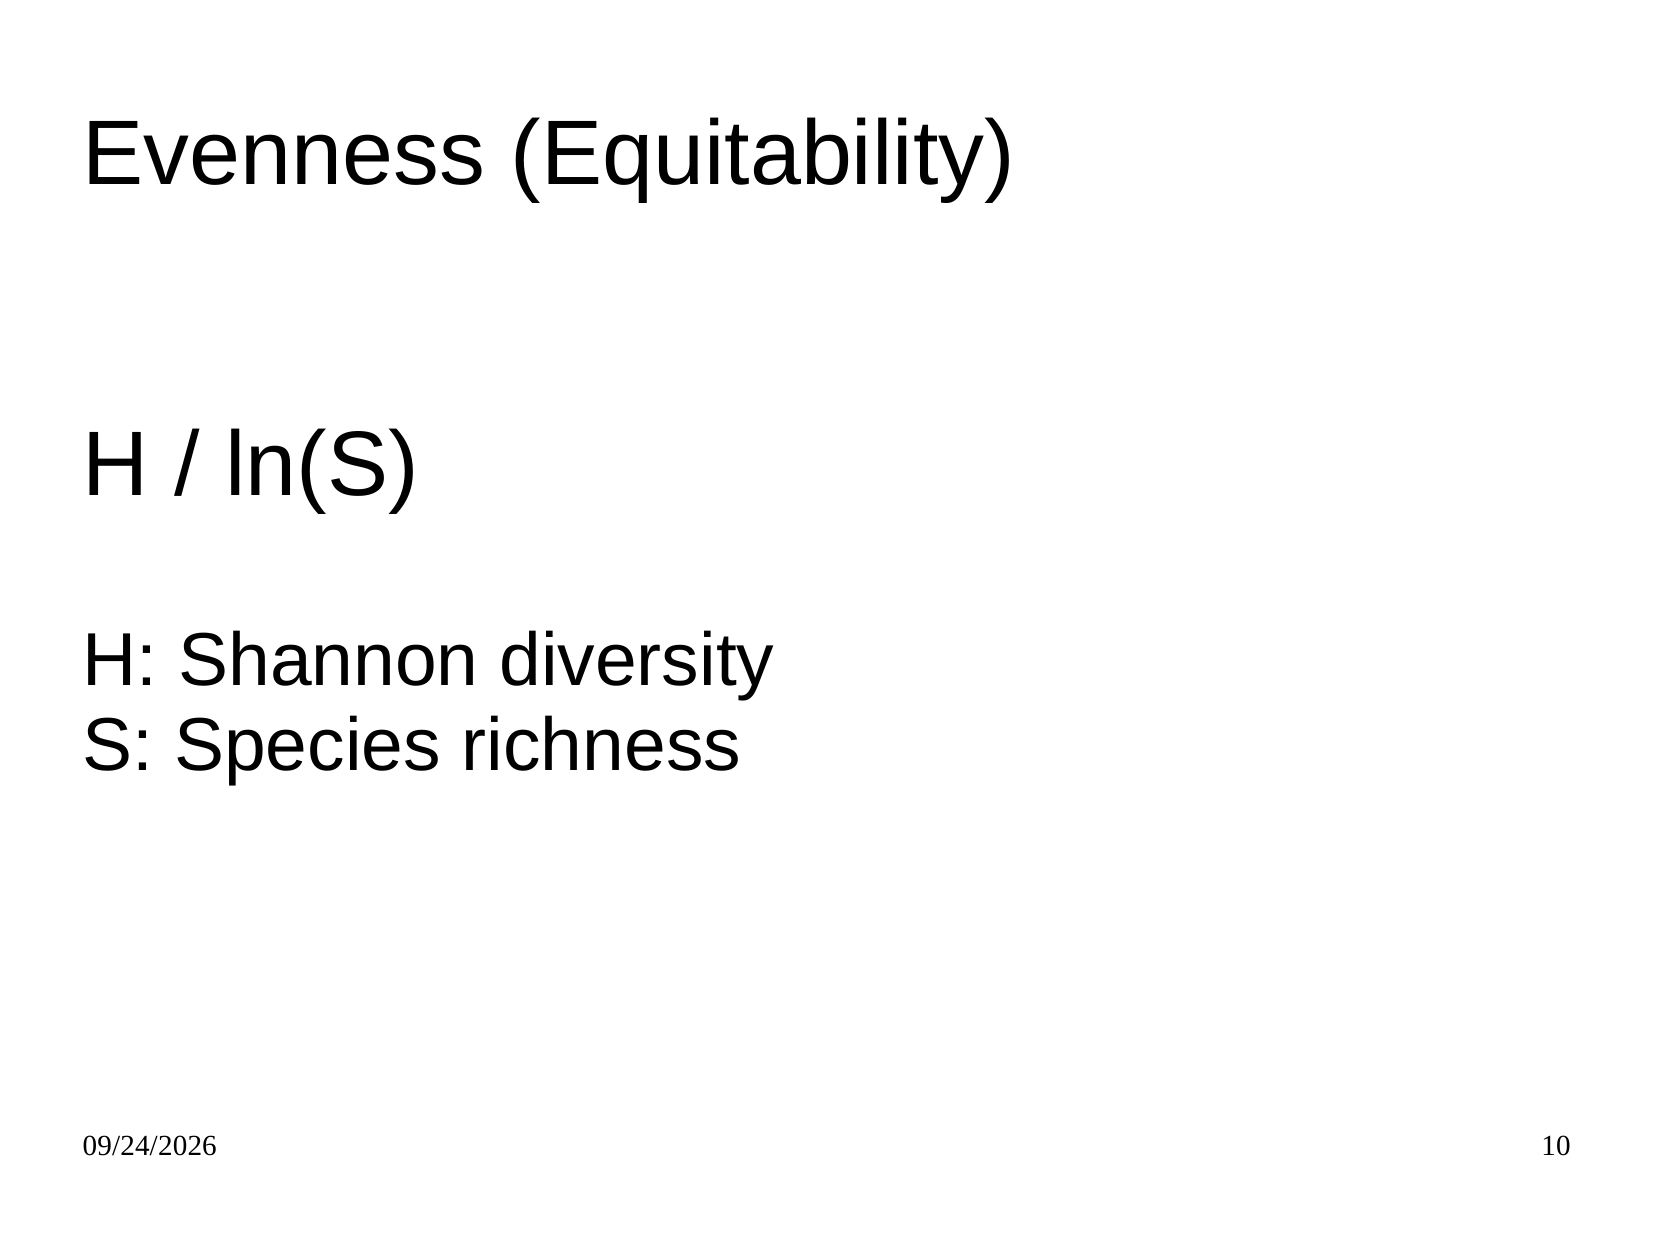

# Evenness (Equitability)
H / ln(S)
H: Shannon diversity
S: Species richness
10